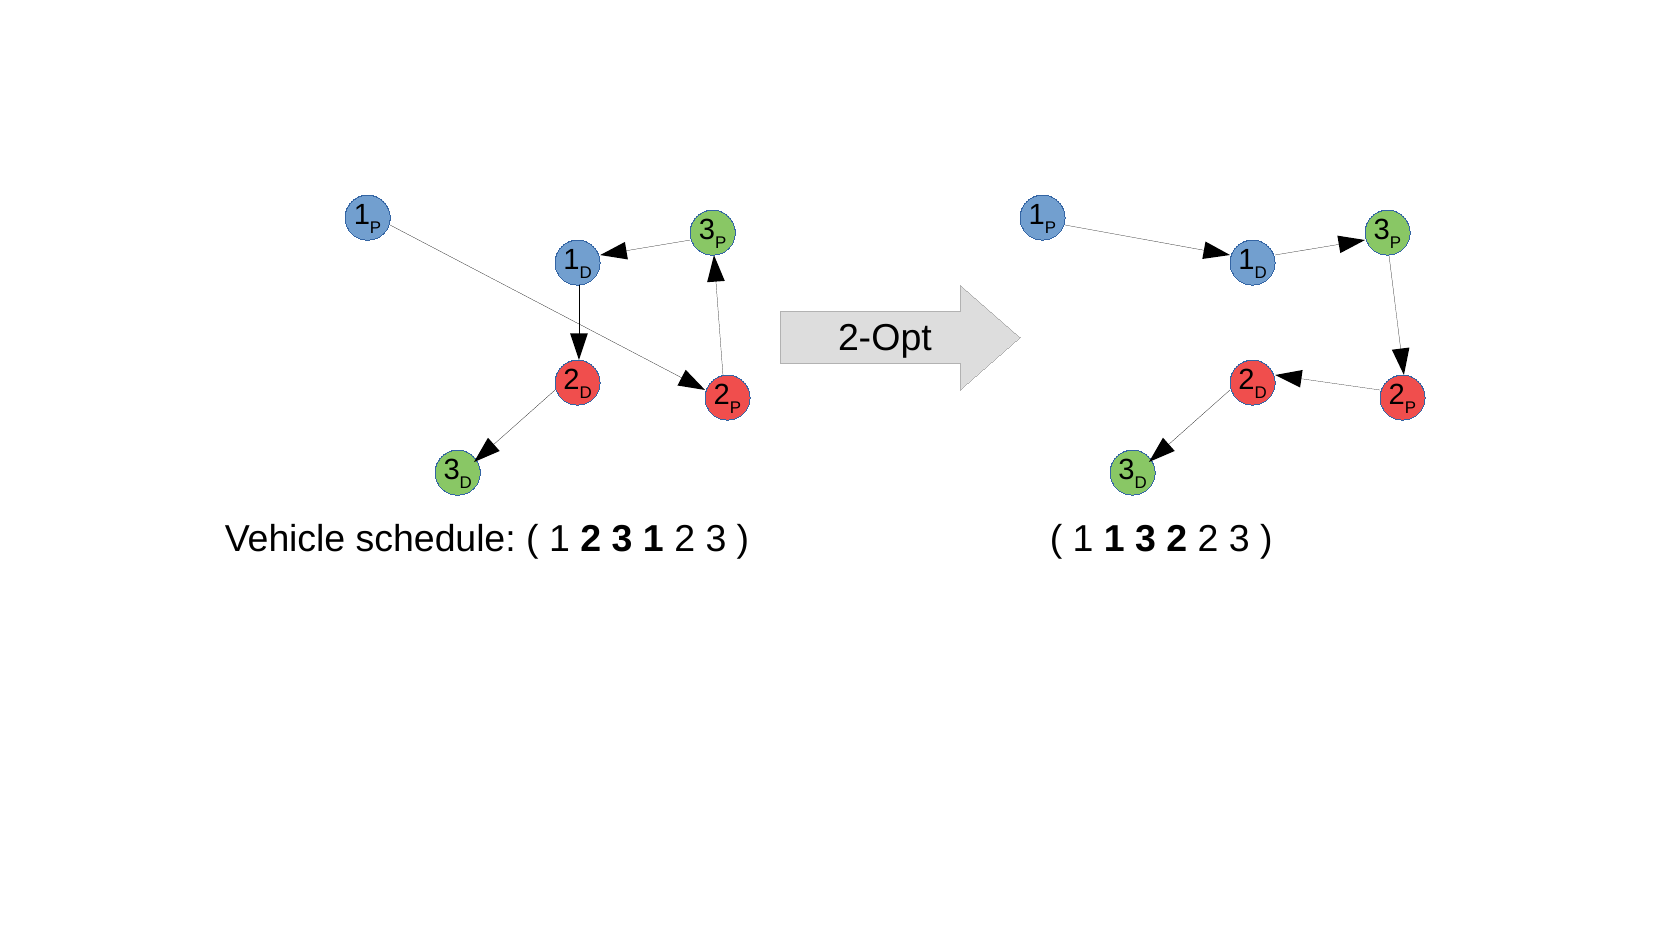

1P
1P
1P
3P
3P
3P
1D
1D
2-Opt
2D
2D
2P
2P
3D
3D
3D
Vehicle schedule: ( 1 2 3 1 2 3 )					( 1 1 3 2 2 3 )